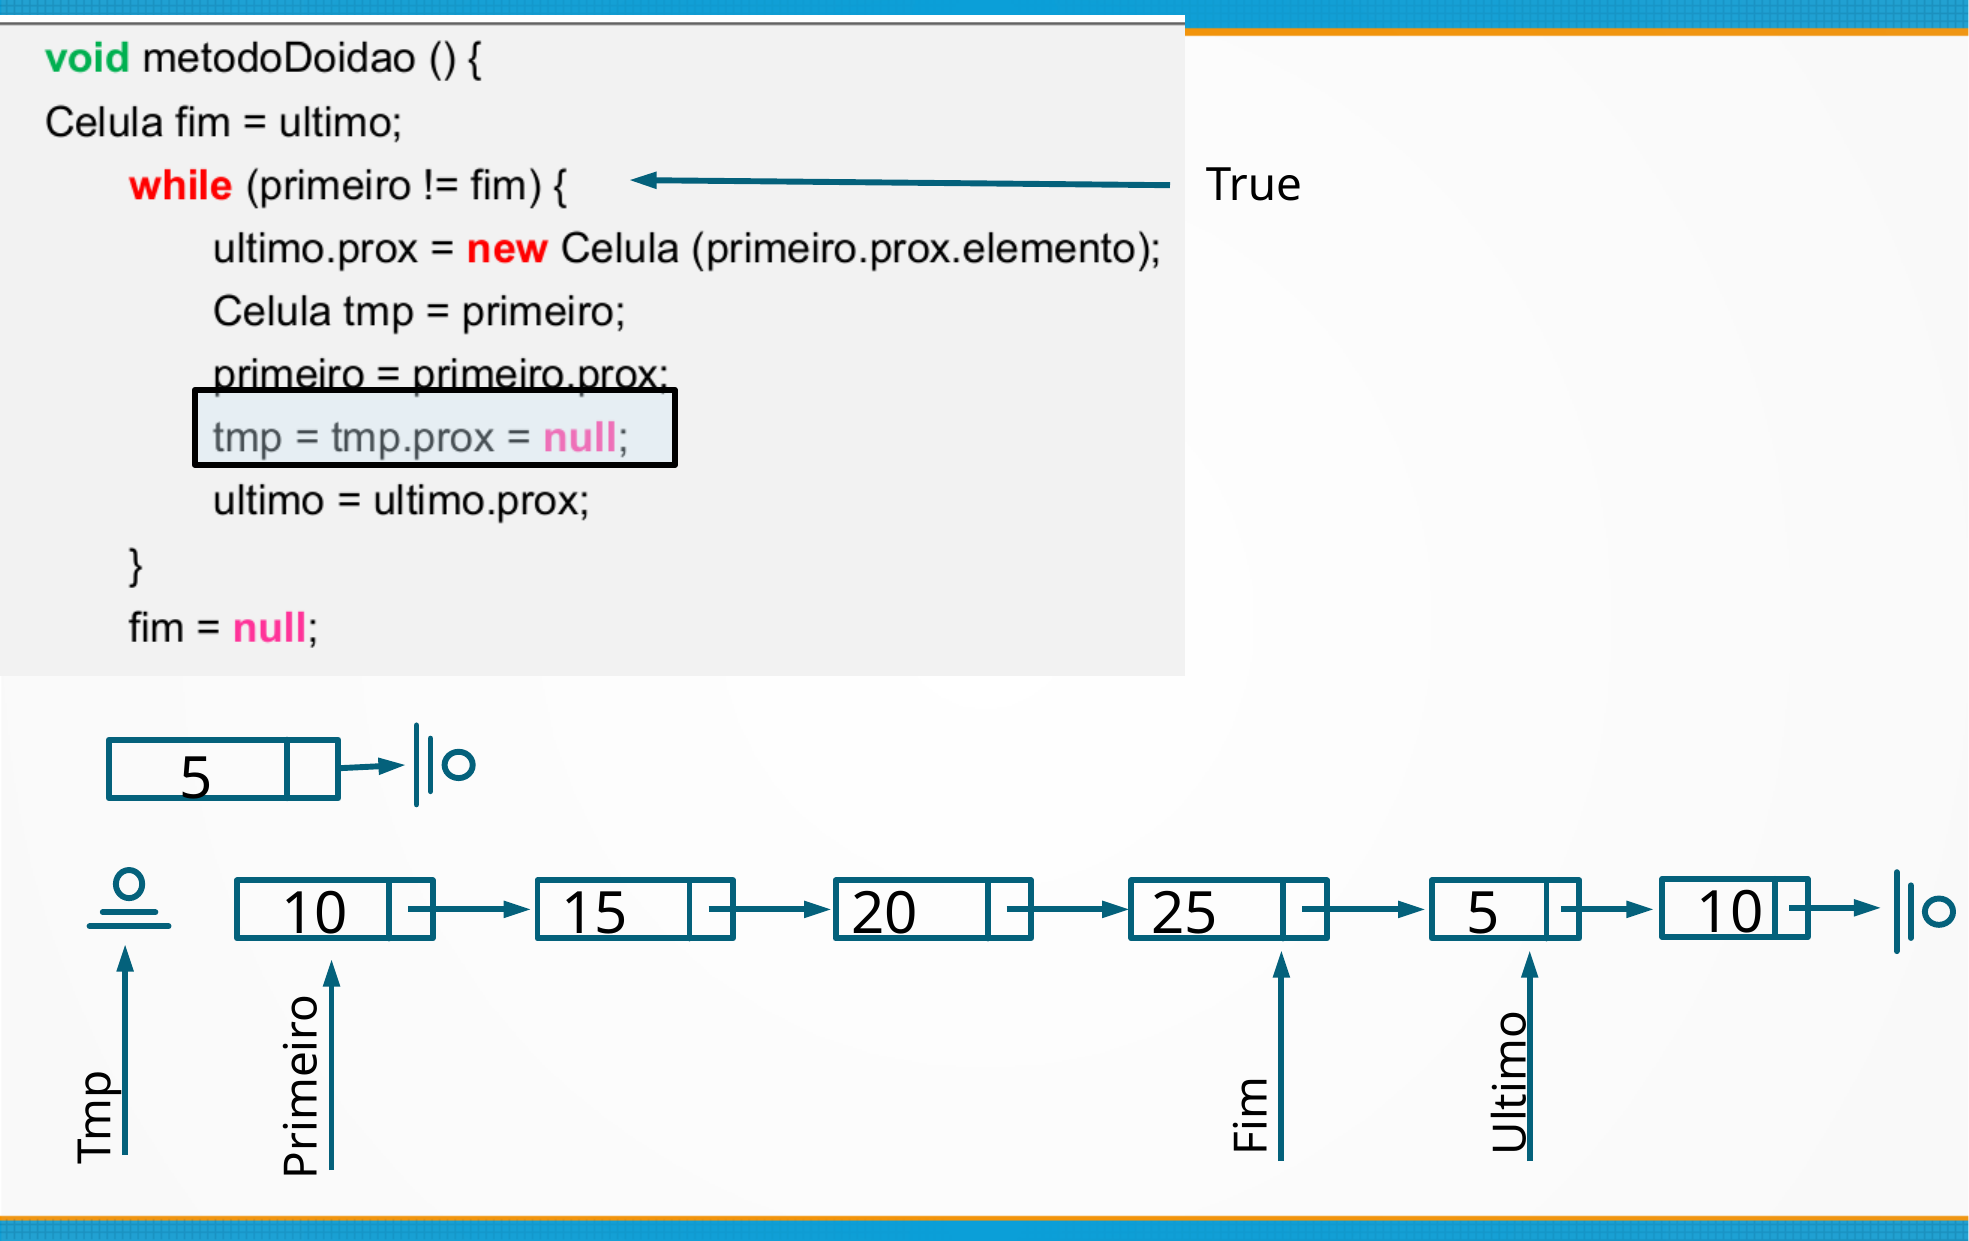

True
5
10
10
15
20
25
5
Tmp
Fim
Ultimo
Primeiro